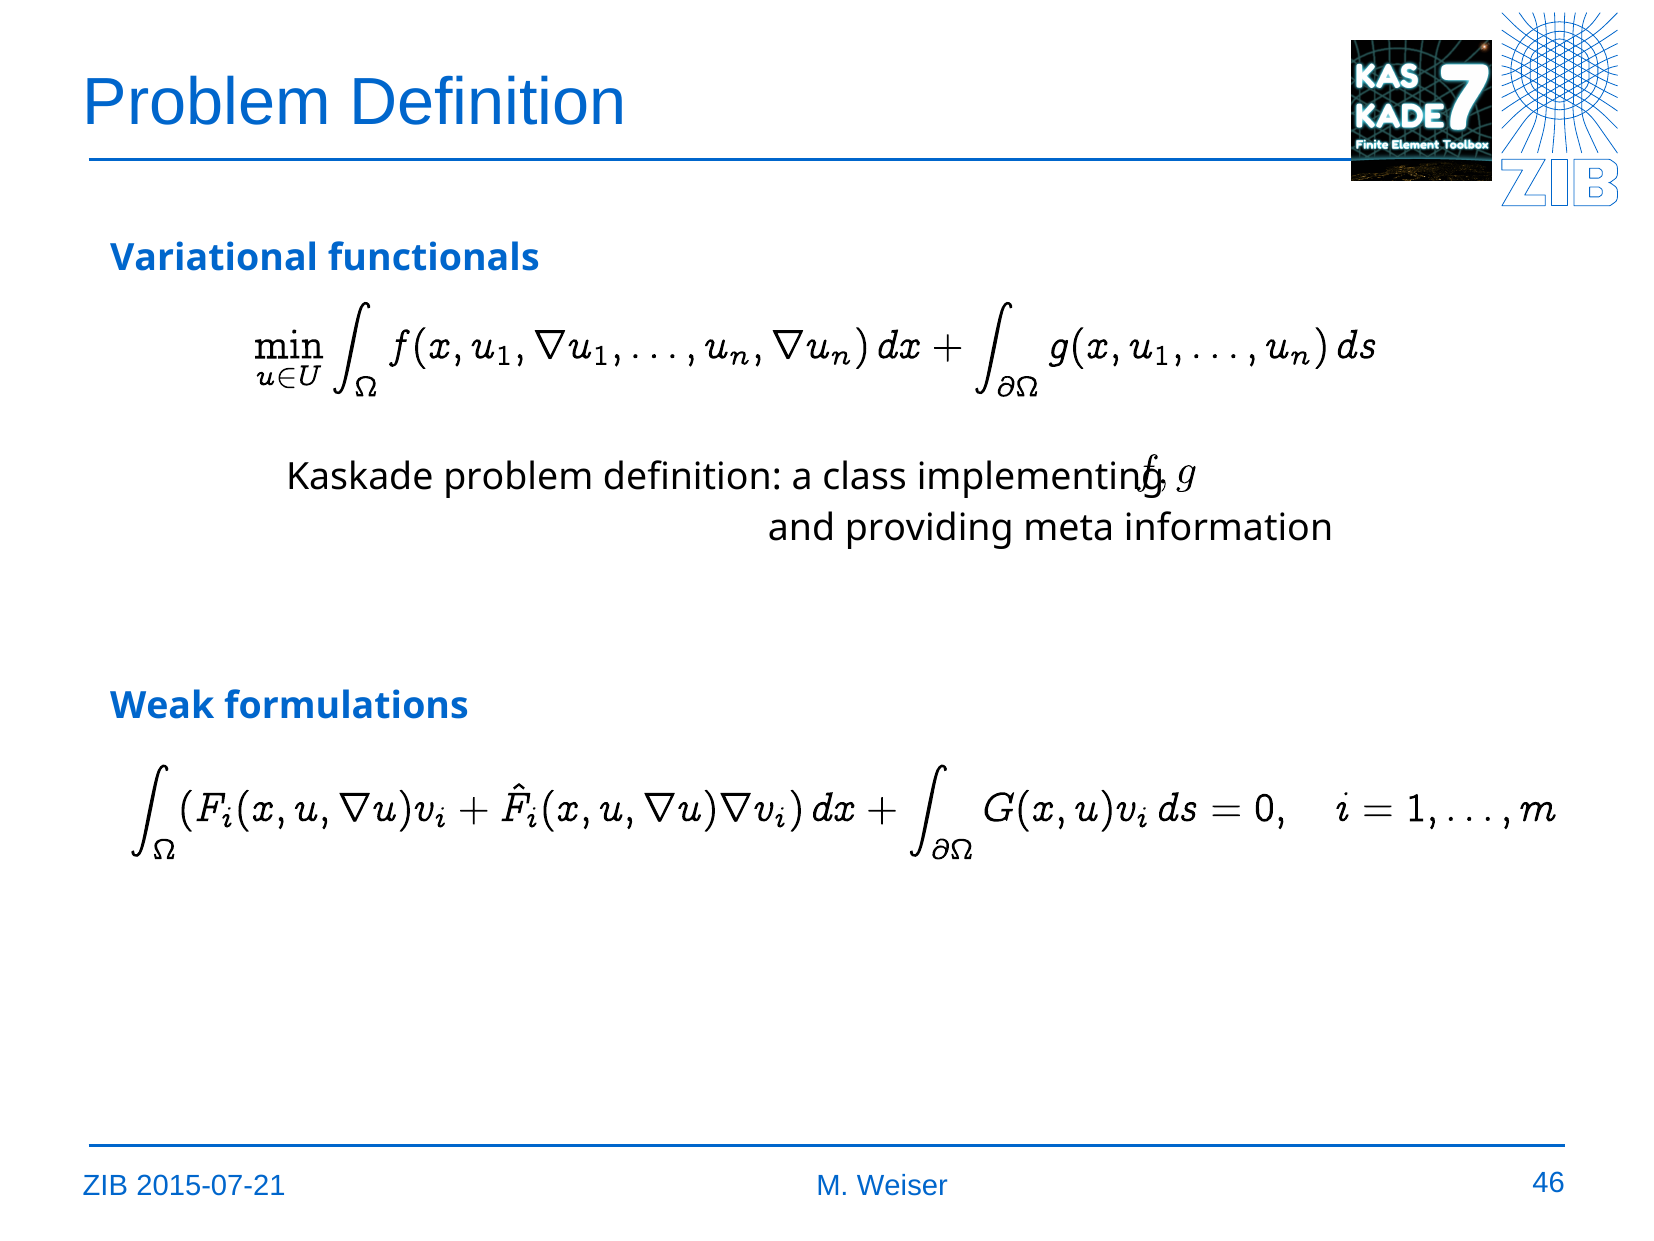

# Problem Definition
Variational functionals
Kaskade problem definition: a class implementing
						 and providing meta information
Weak formulations
46
ZIB 2015-07-21
M. Weiser